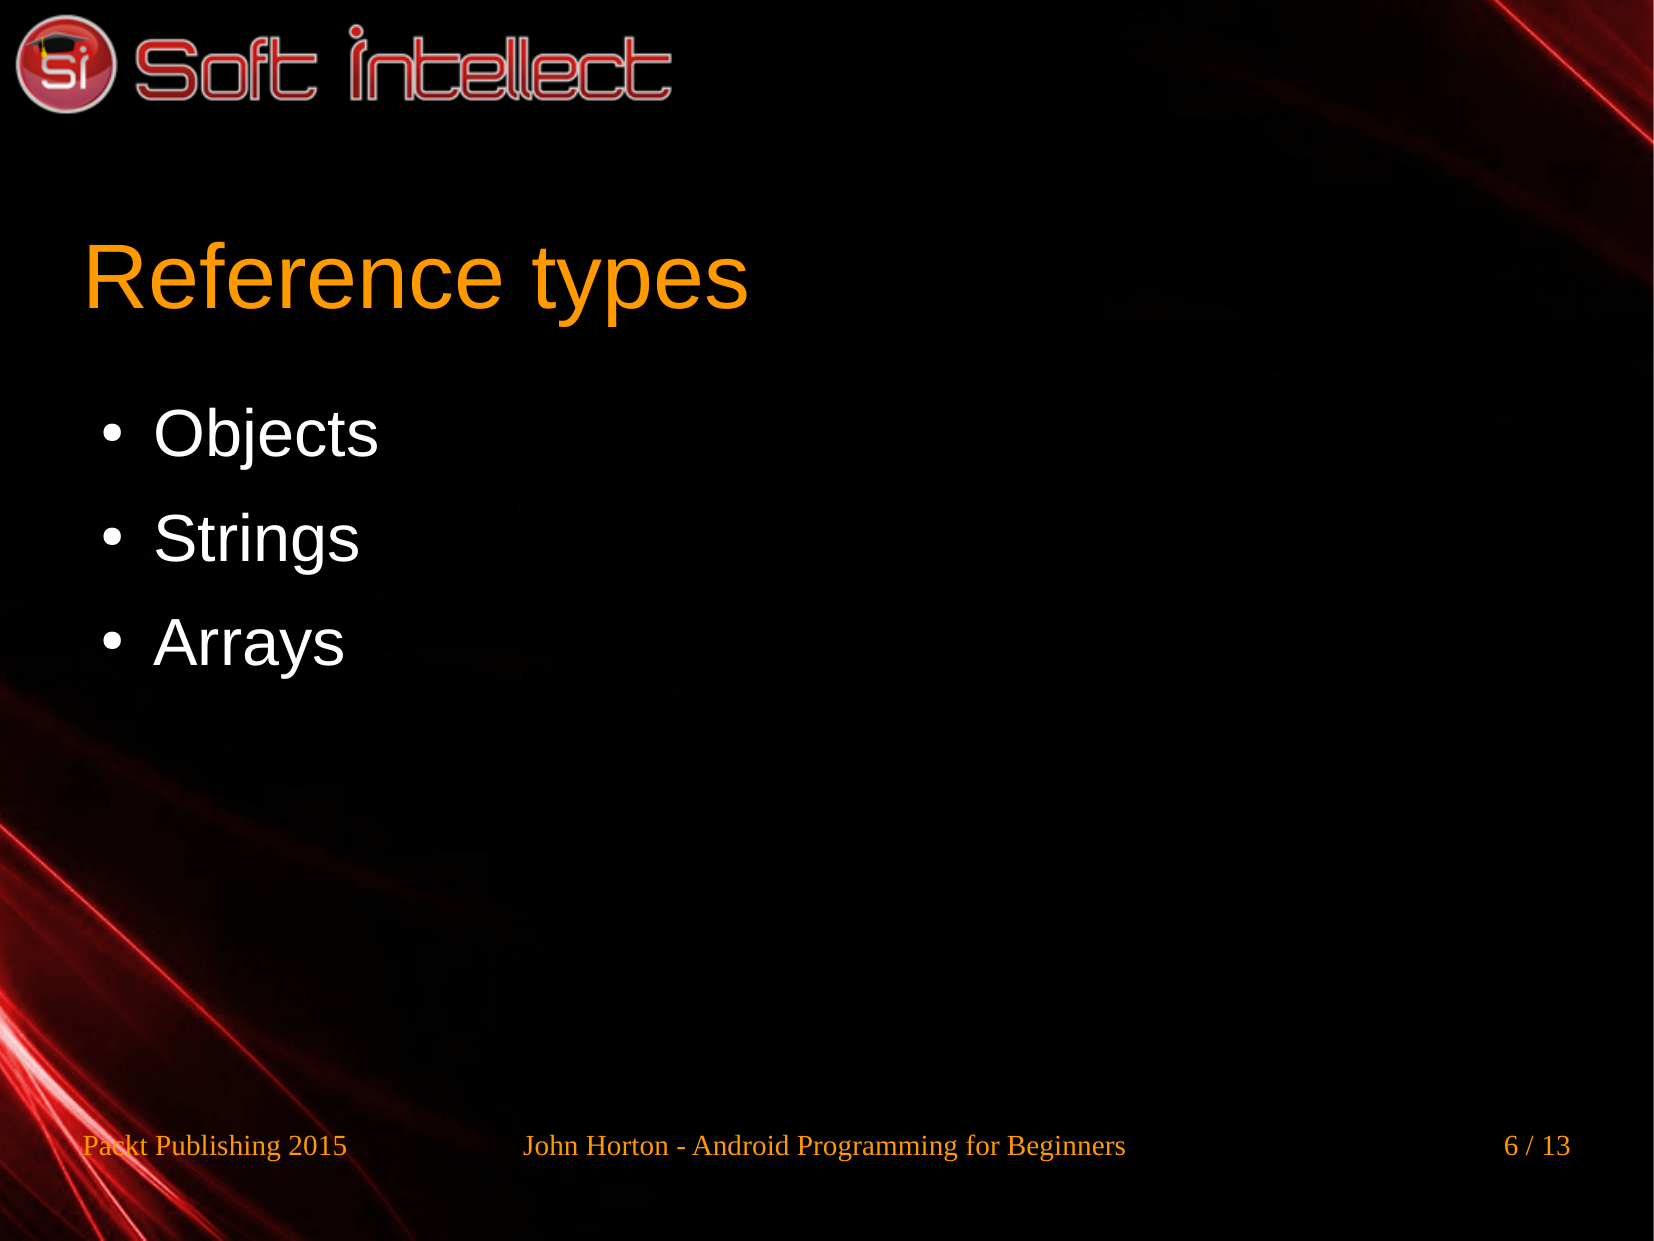

# Reference types
Objects
Strings
Arrays
Packt Publishing 2015
John Horton - Android Programming for Beginners
6